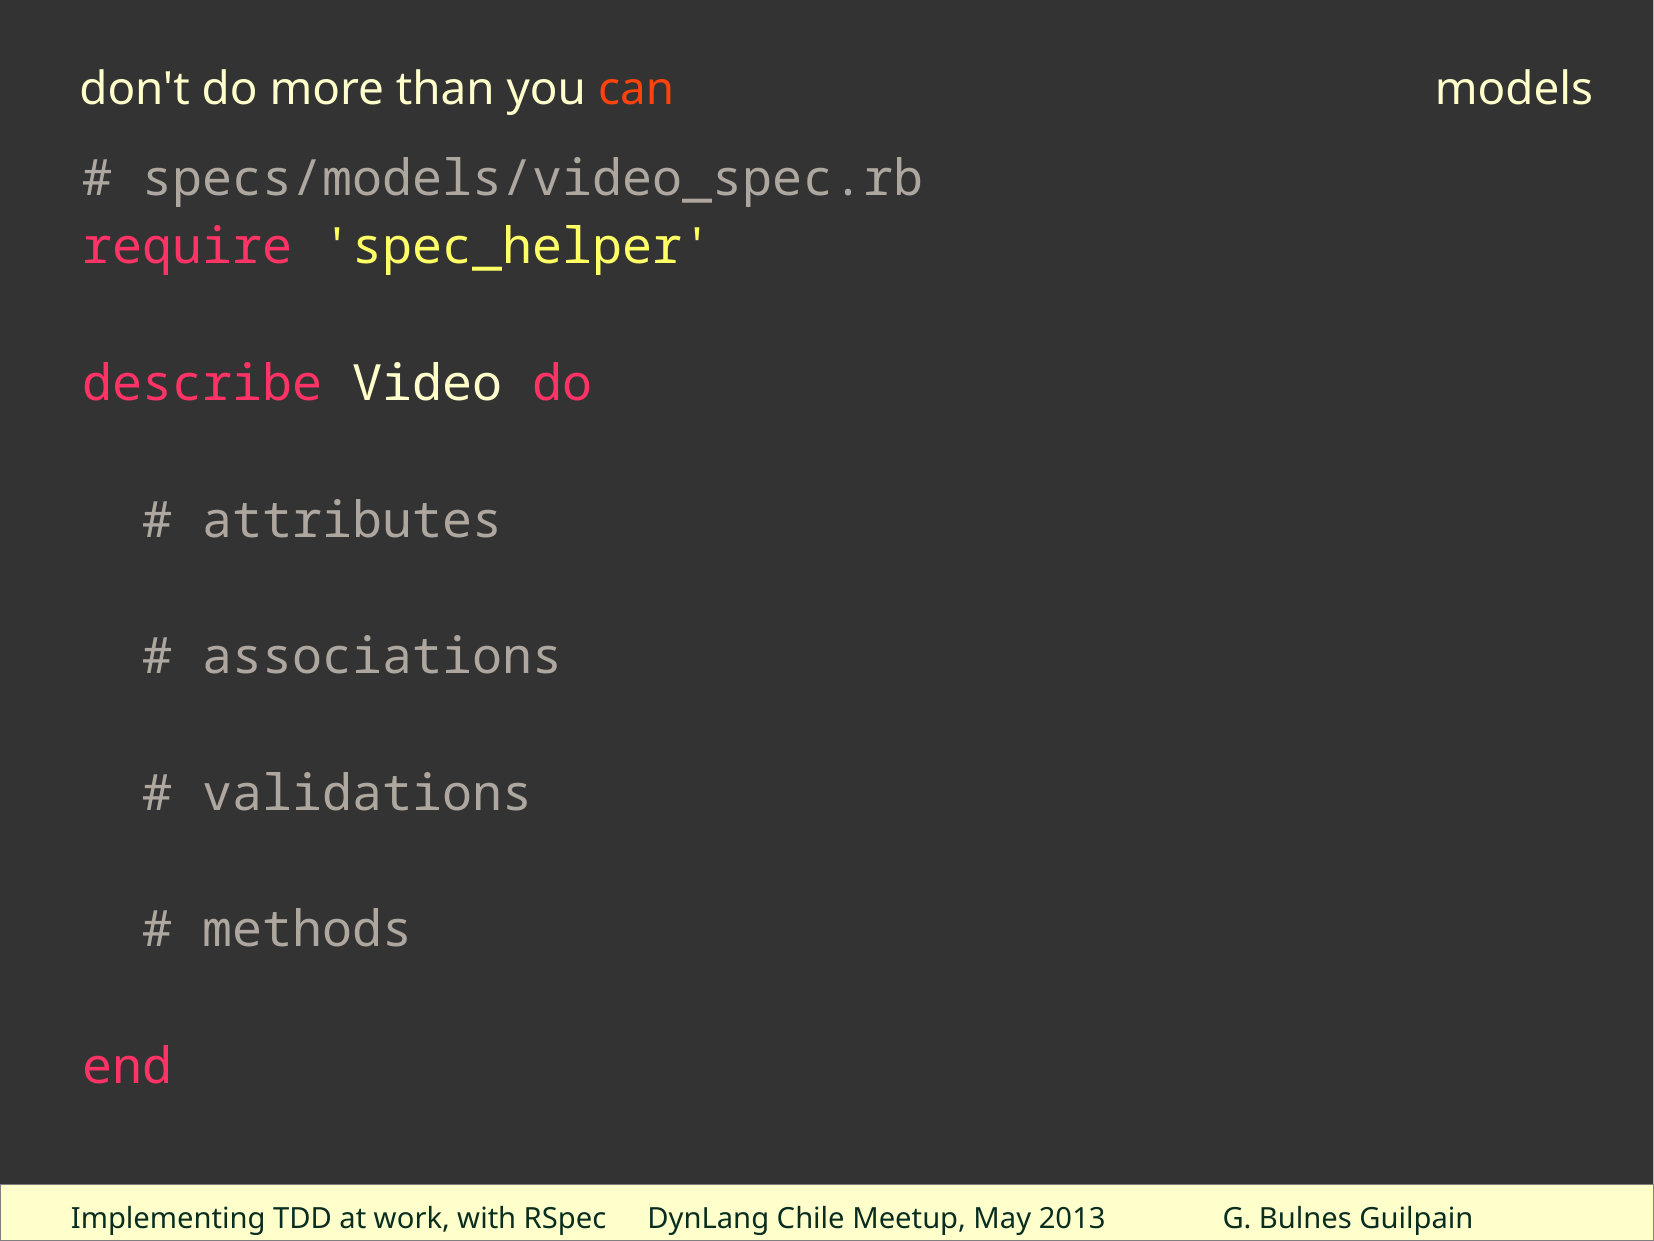

don't do more than you can
models
# # specs/models/video_spec.rb
require 'spec_helper'
describe Video do
 # attributes
 # associations
 # validations
 # methods
end
Implementing TDD at work, with RSpec
DynLang Chile Meetup, May 2013
G. Bulnes Guilpain